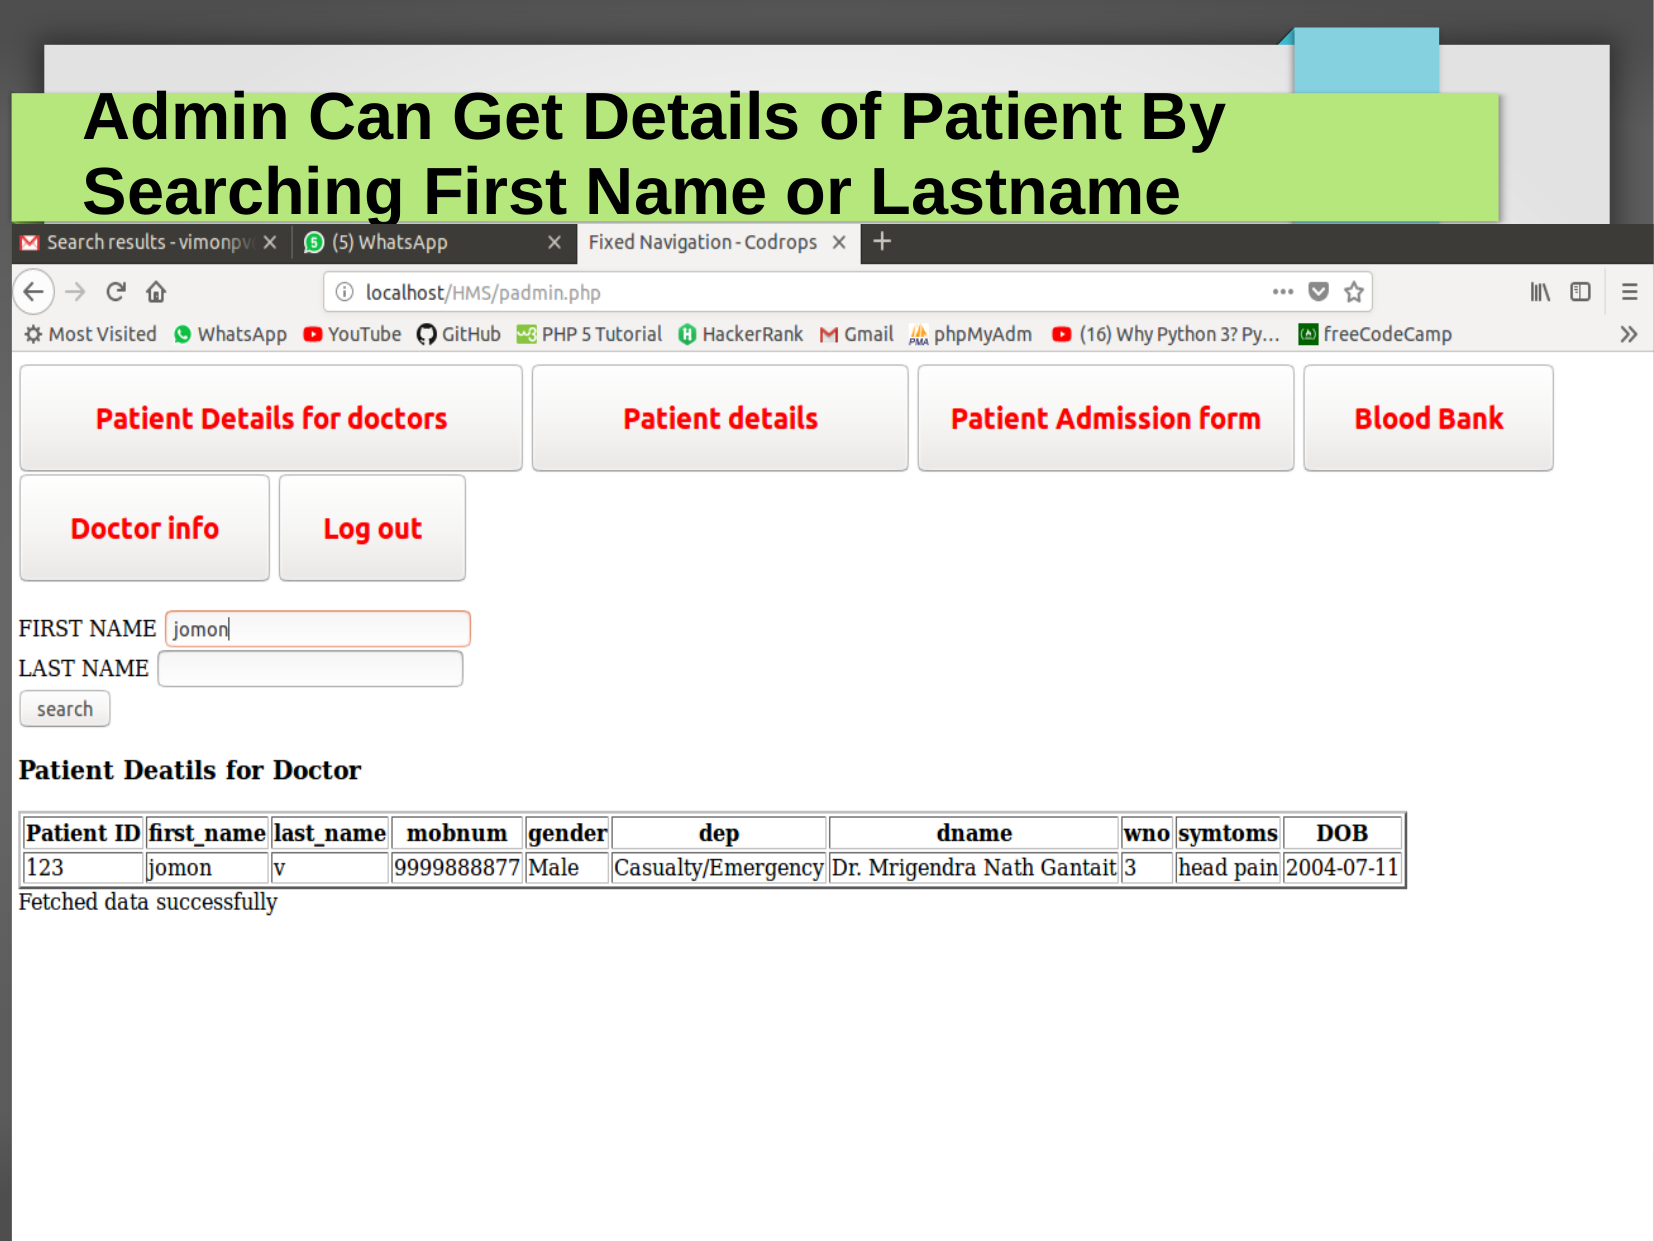

# Admin Can Get Details of Patient By Searching First Name or Lastname